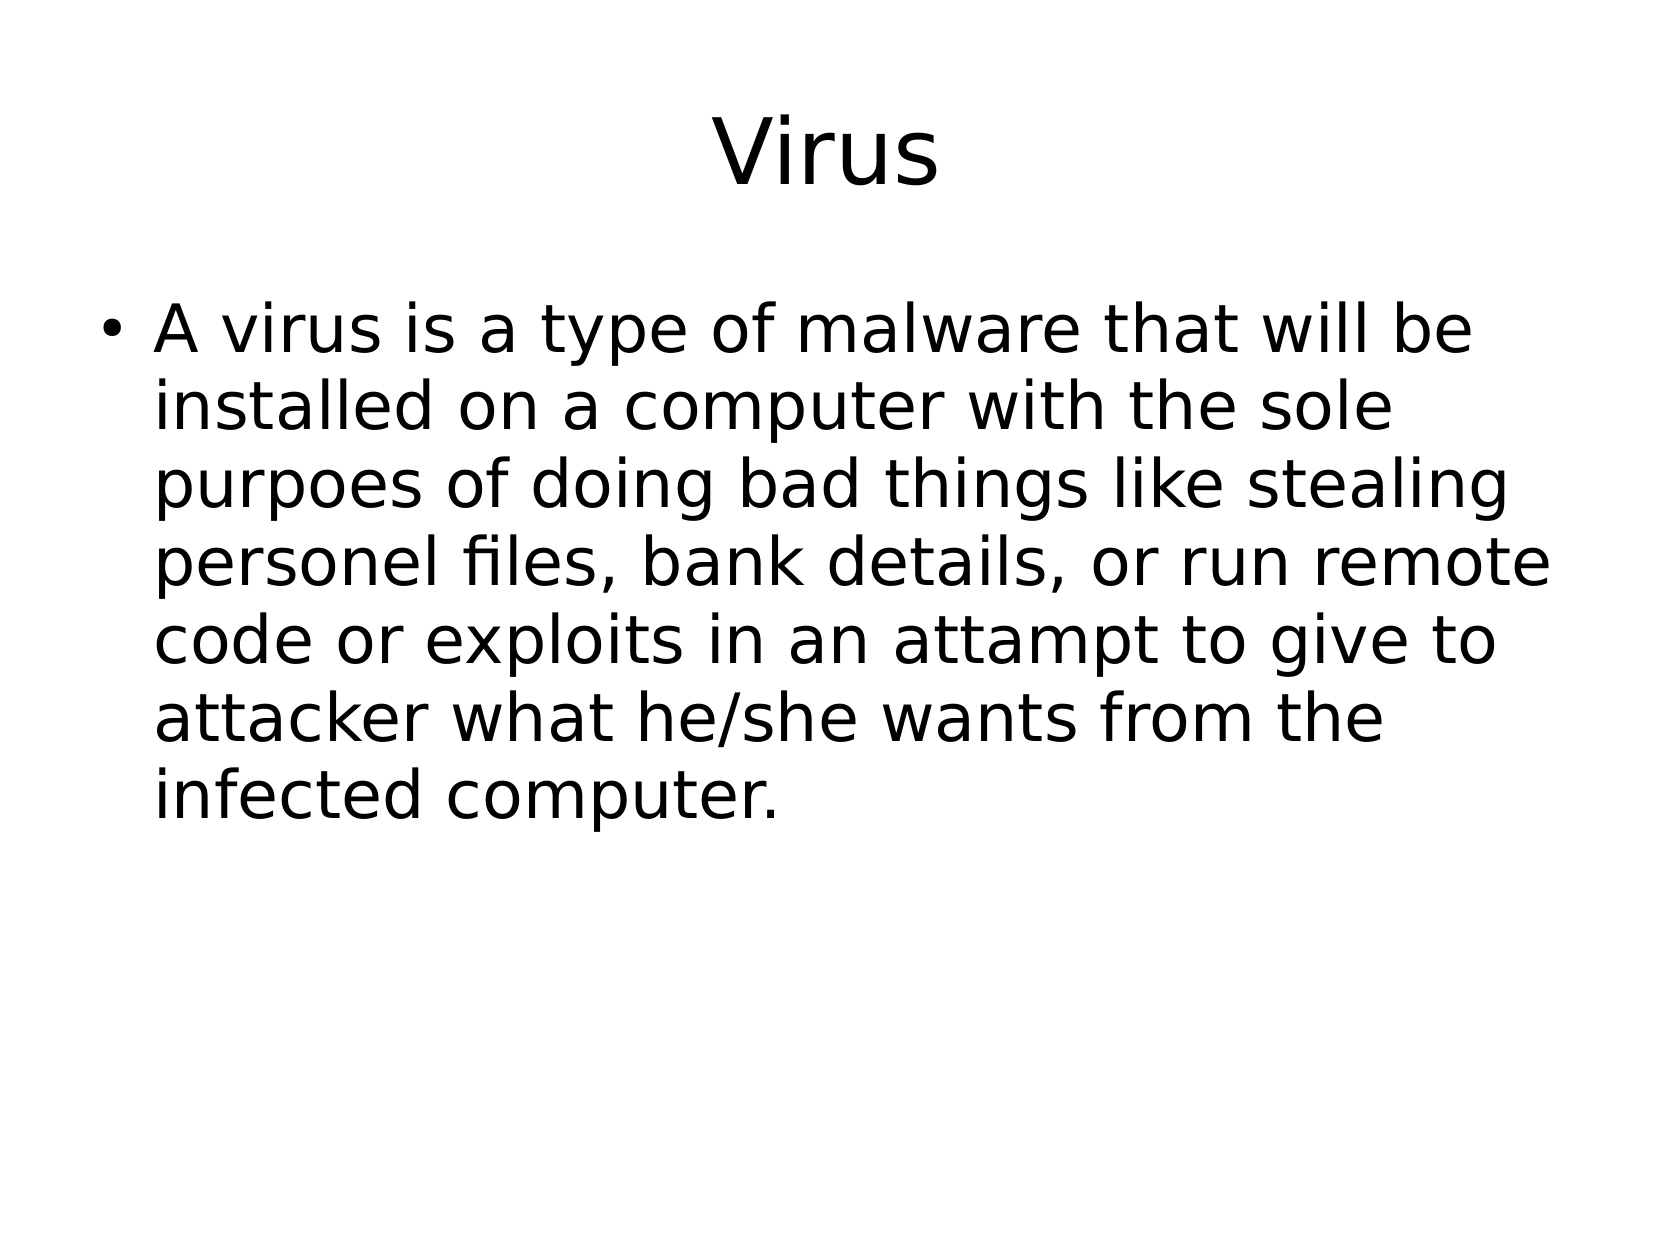

# Virus
A virus is a type of malware that will be installed on a computer with the sole purpoes of doing bad things like stealing personel files, bank details, or run remote code or exploits in an attampt to give to attacker what he/she wants from the infected computer.